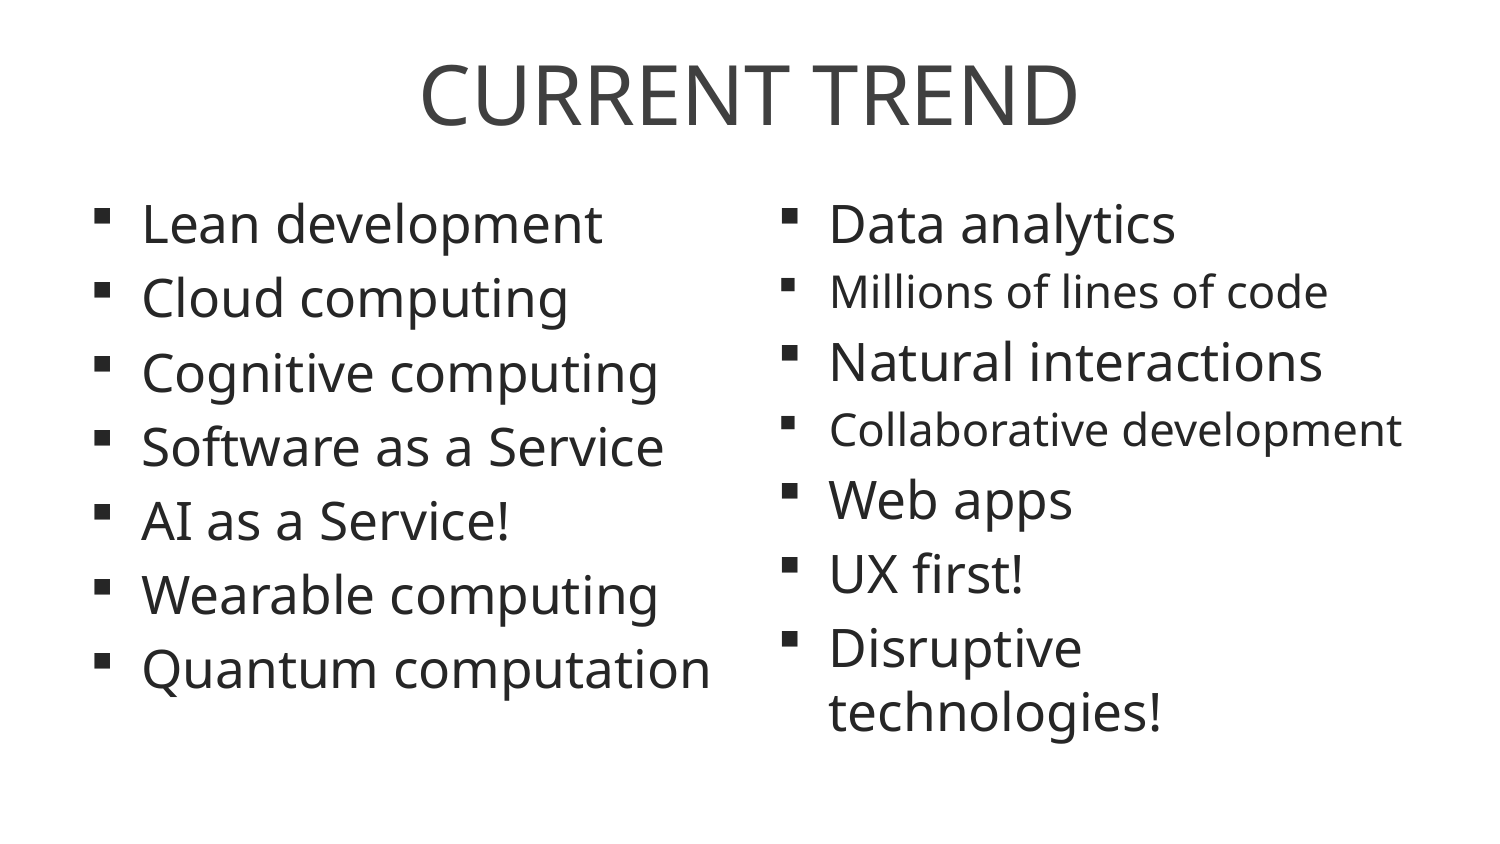

# CURRENT TREND
Lean development
Cloud computing
Cognitive computing
Software as a Service
AI as a Service!
Wearable computing
Quantum computation
Data analytics
Millions of lines of code
Natural interactions
Collaborative development
Web apps
UX first!
Disruptive technologies!